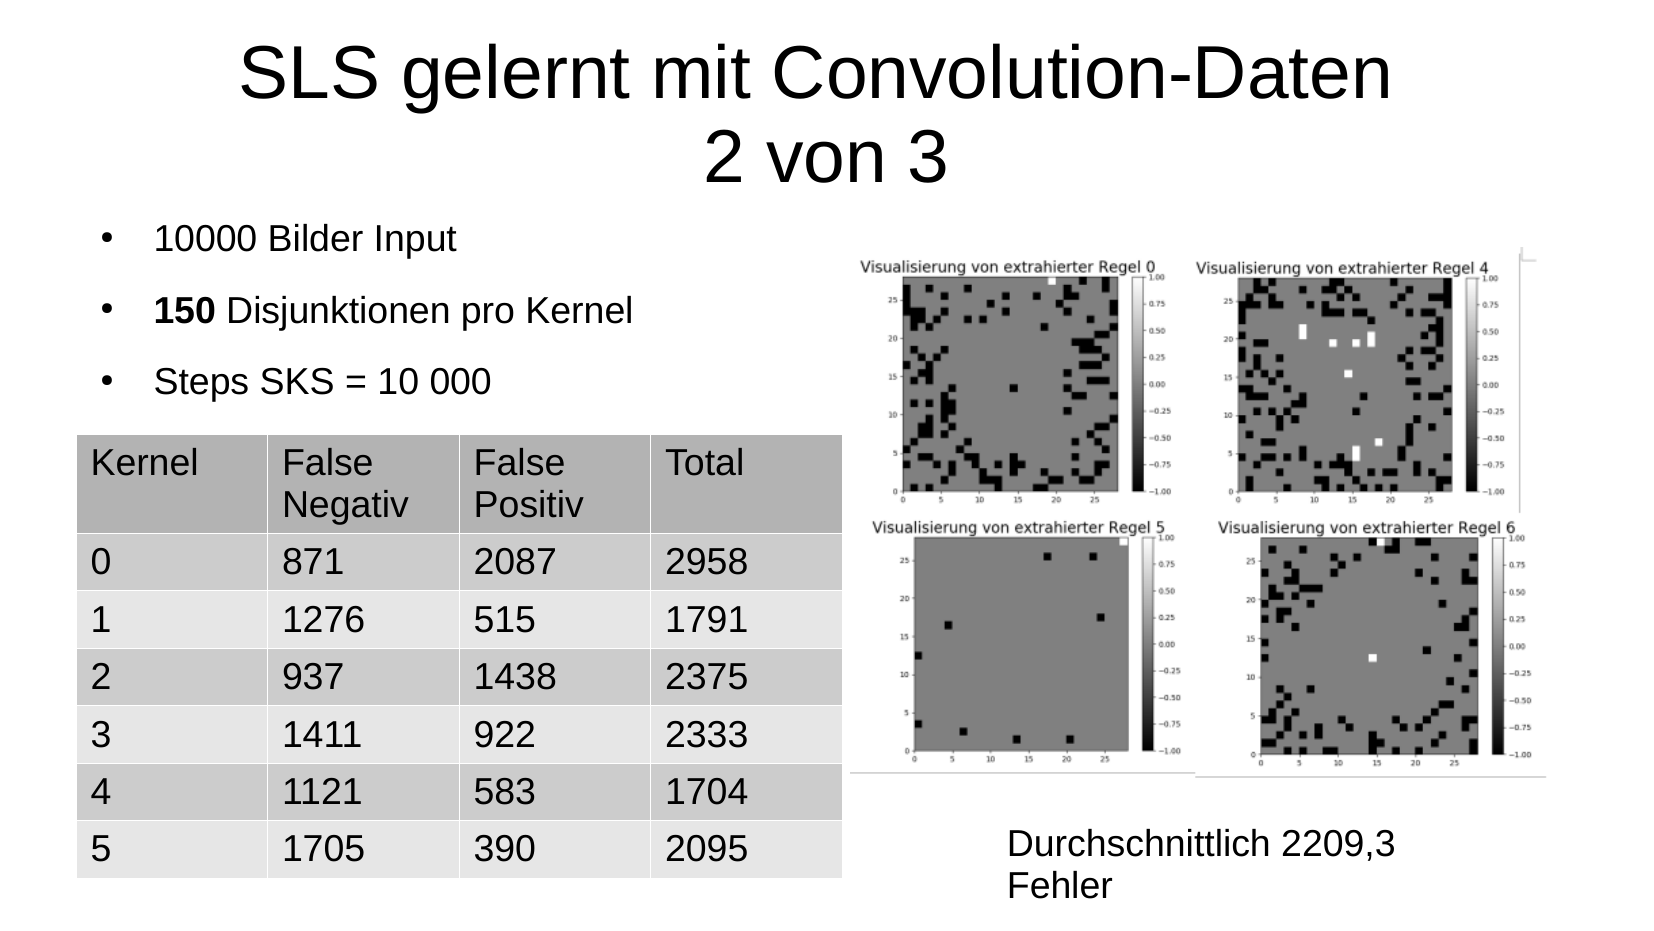

SLS gelernt mit Convolution-Daten
2 von 3
# 10000 Bilder Input
150 Disjunktionen pro Kernel
Steps SKS = 10 000
| Kernel | False Negativ | False Positiv | Total |
| --- | --- | --- | --- |
| 0 | 871 | 2087 | 2958 |
| 1 | 1276 | 515 | 1791 |
| 2 | 937 | 1438 | 2375 |
| 3 | 1411 | 922 | 2333 |
| 4 | 1121 | 583 | 1704 |
| 5 | 1705 | 390 | 2095 |
Durchschnittlich 2209,3 Fehler